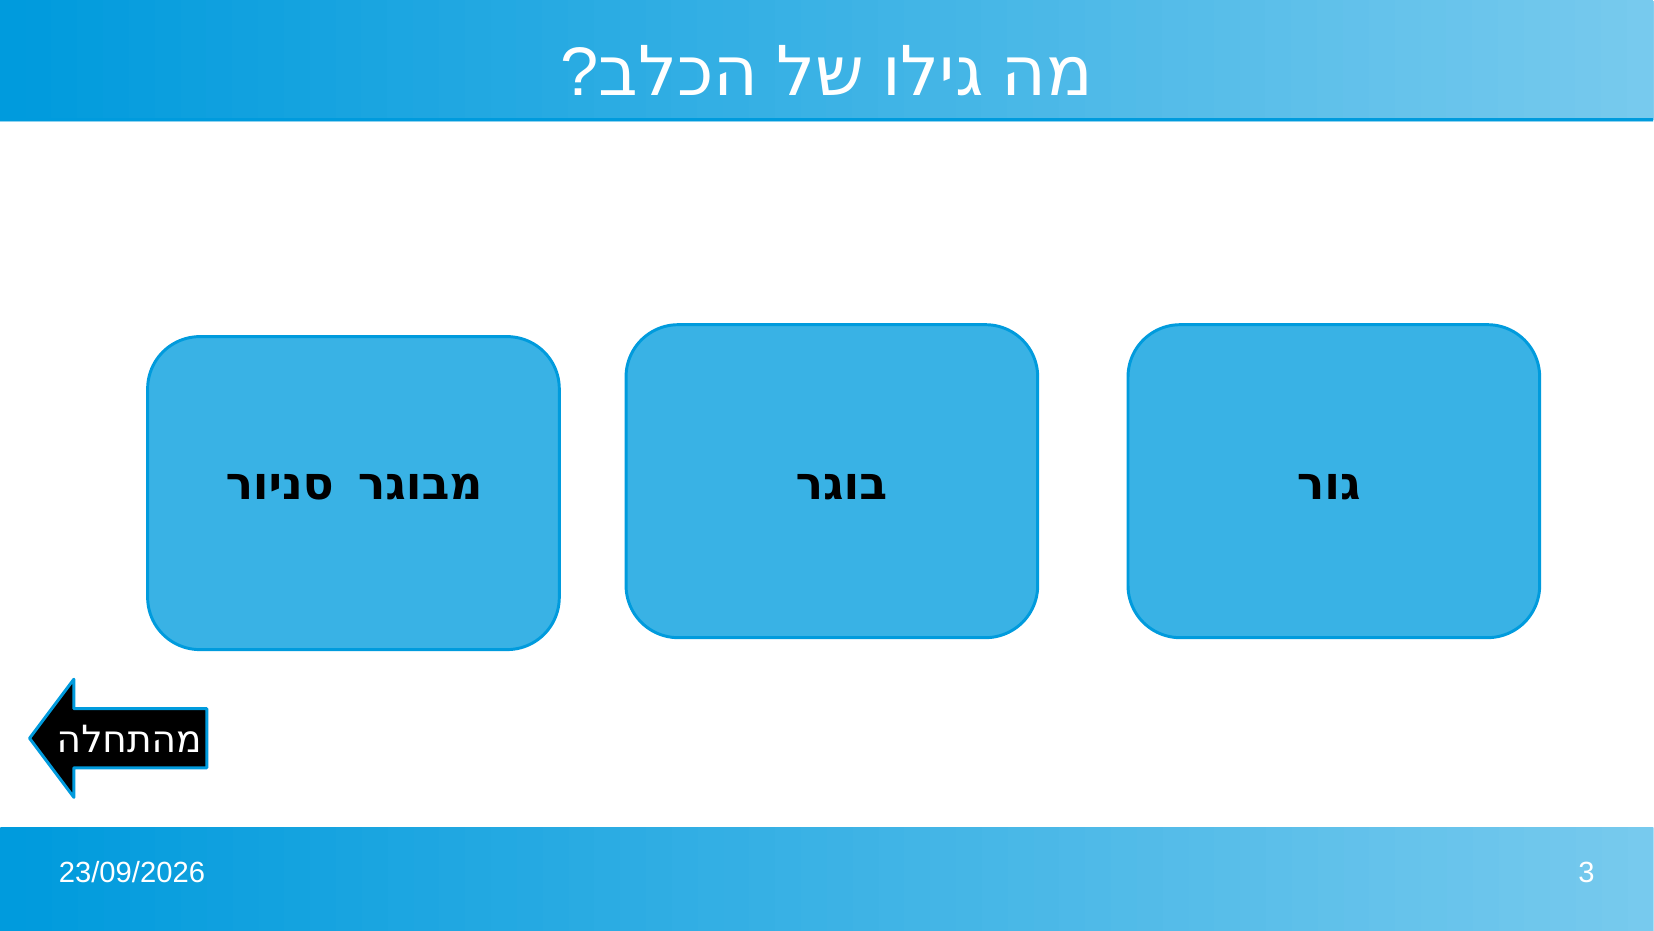

# ?מה גילו של הכלב
מבוגר סניור
בוגר
גור
מהתחלה
3